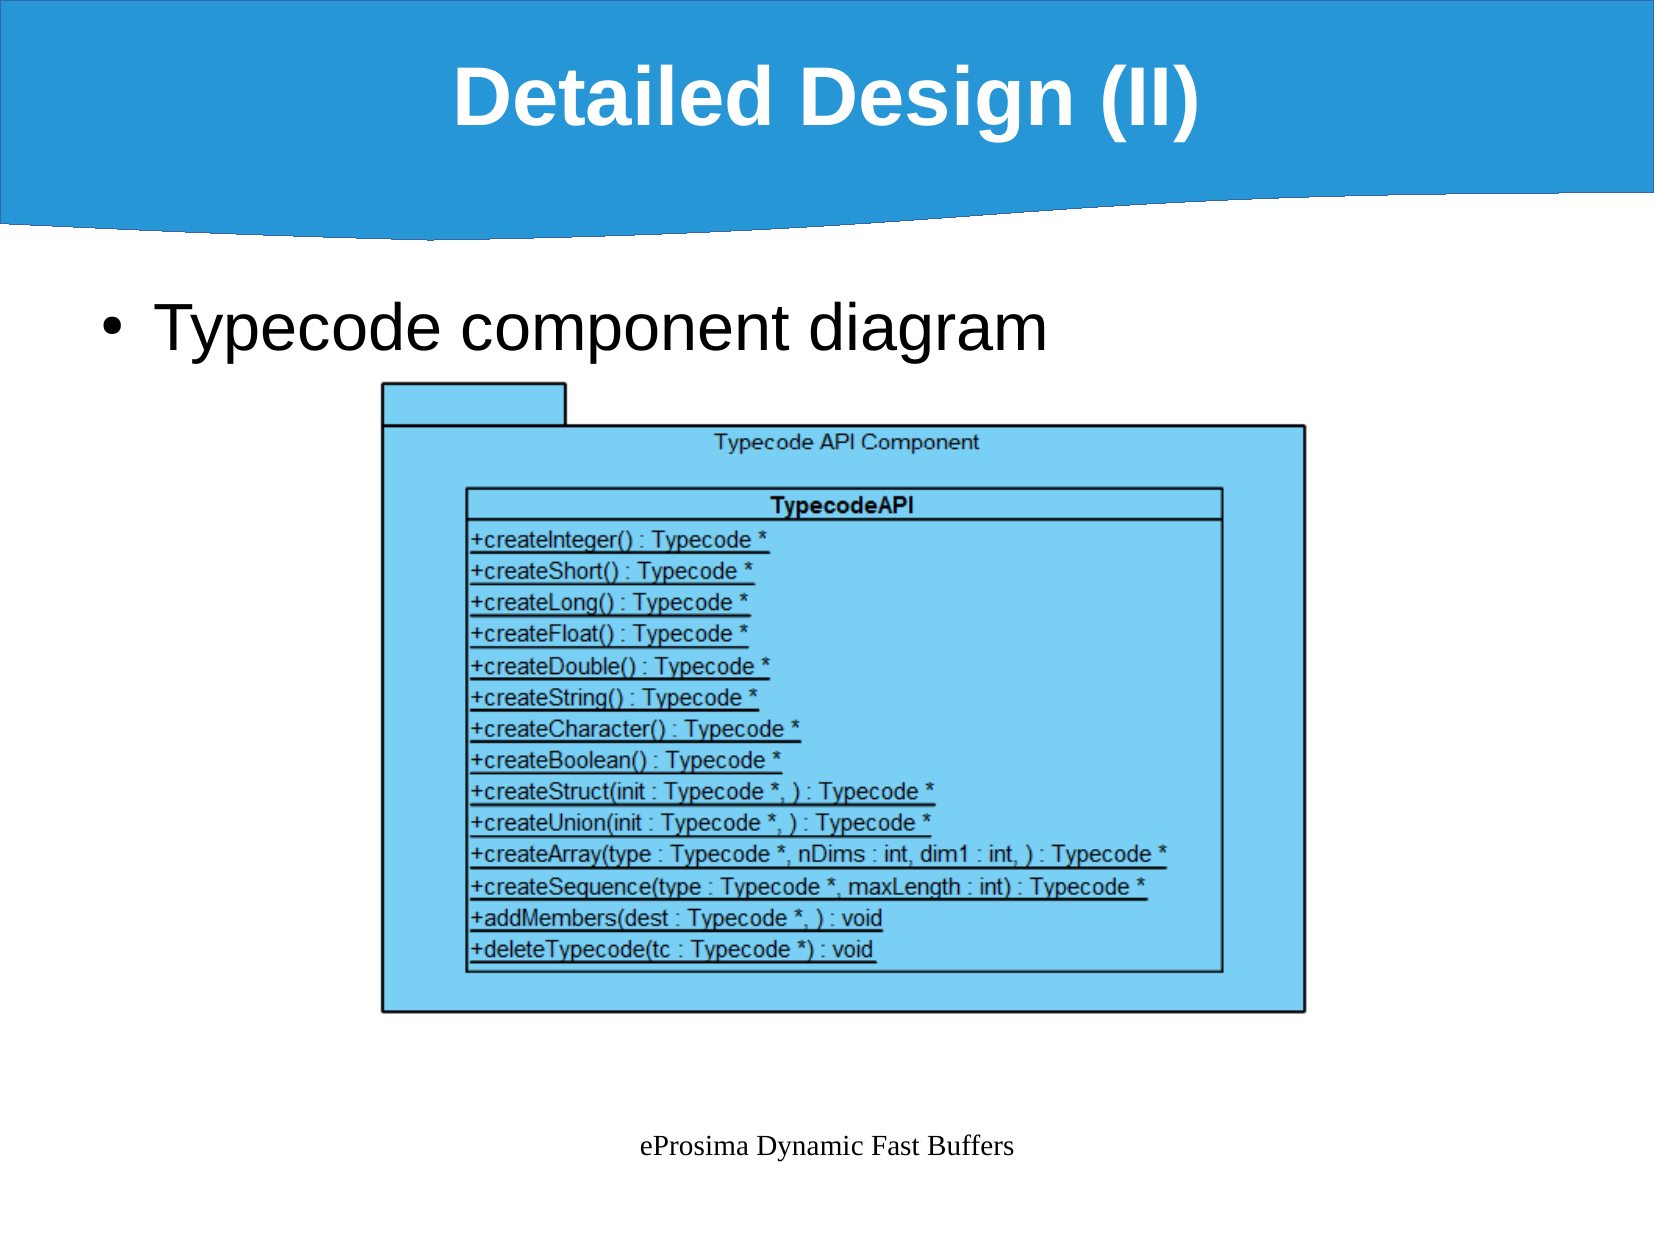

Detailed Design (II)
# Typecode component diagram
eProsima Dynamic Fast Buffers